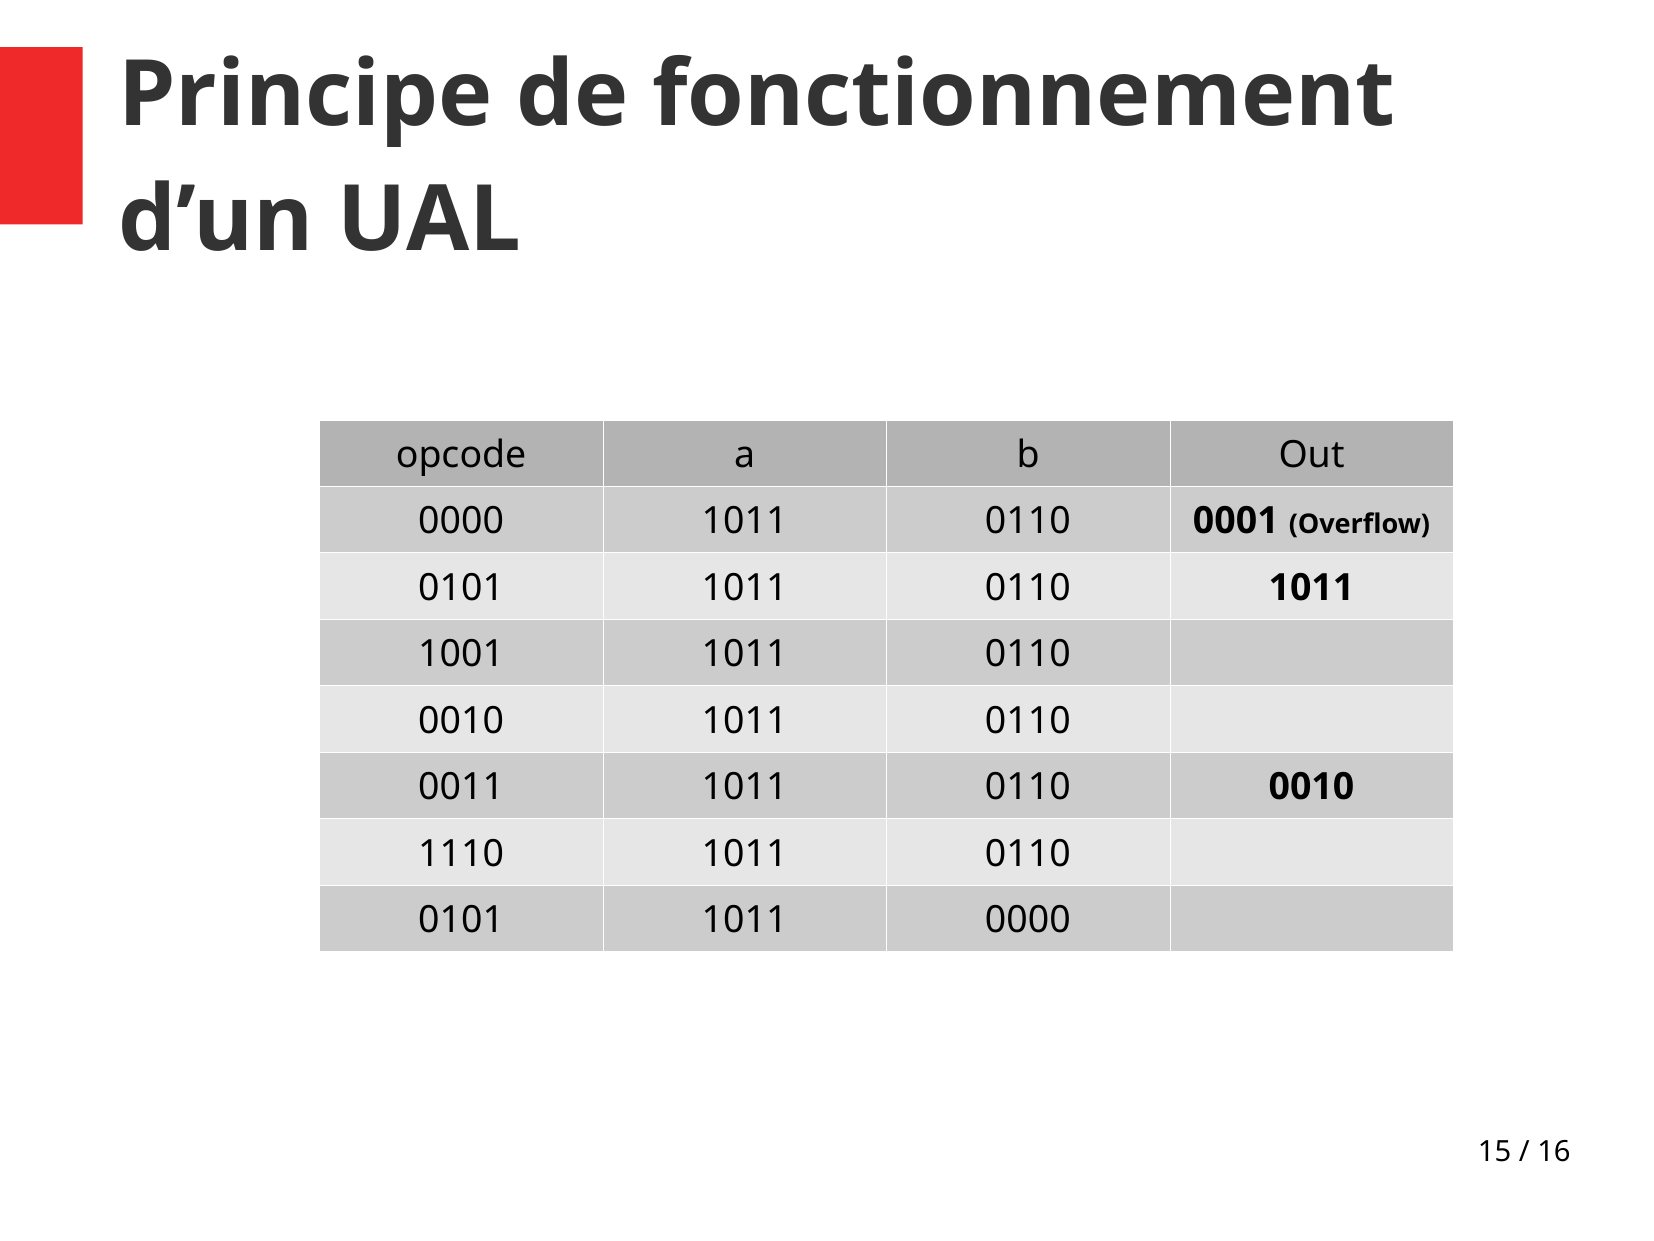

# Principe de fonctionnement d’un UAL
| opcode | a | b | Out |
| --- | --- | --- | --- |
| 0000 | 1011 | 0110 | 0001 (Overflow) |
| 0101 | 1011 | 0110 | 1011 |
| 1001 | 1011 | 0110 | |
| 0010 | 1011 | 0110 | |
| 0011 | 1011 | 0110 | 0010 |
| 1110 | 1011 | 0110 | |
| 0101 | 1011 | 0000 | |
15